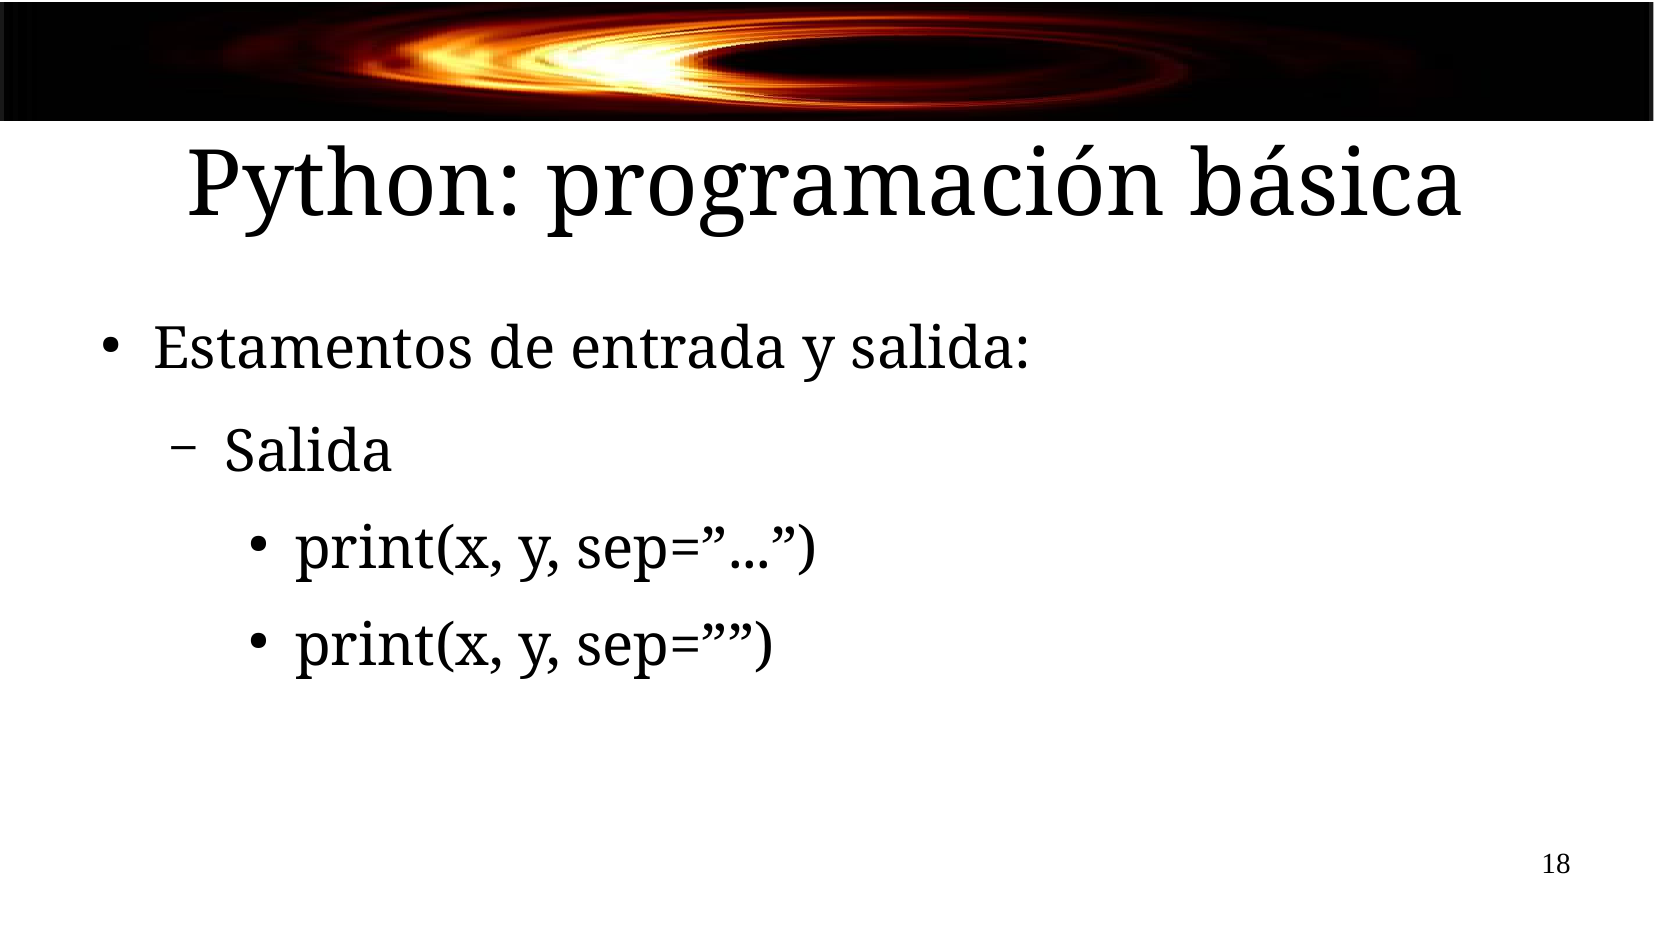

# Python: programación básica
Estamentos de entrada y salida:
Salida
print(x, y, sep=”...”)
print(x, y, sep=””)
18